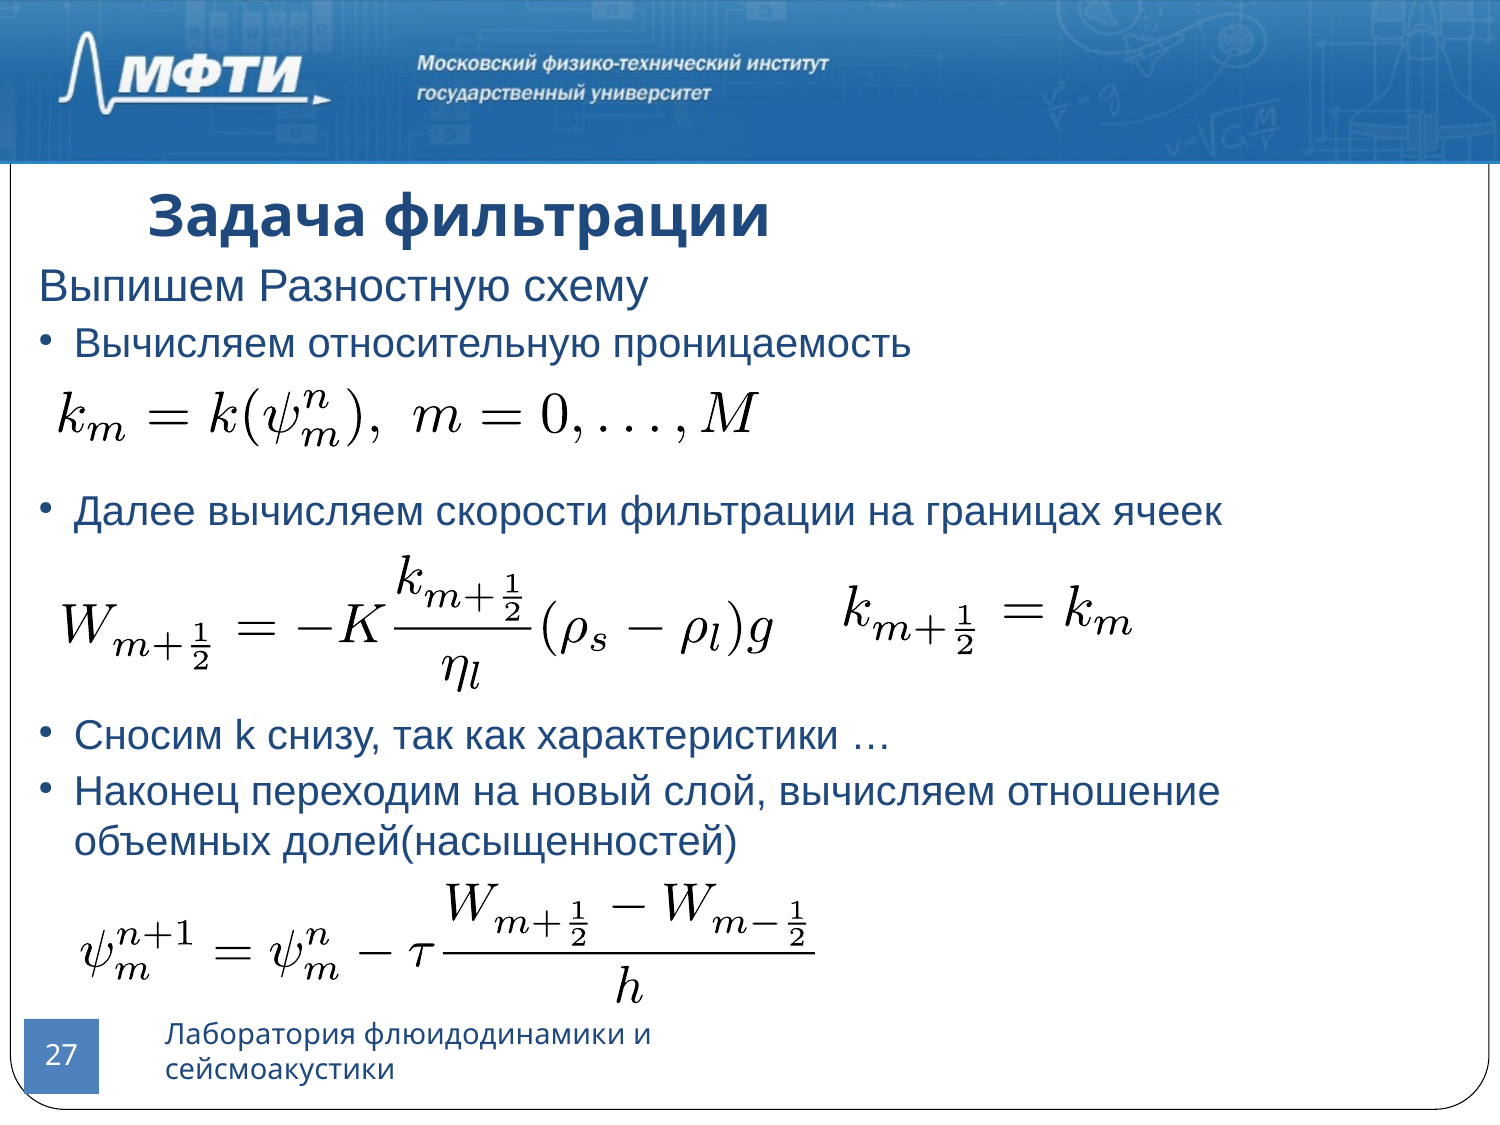

Задача фильтрации
Выпишем Разностную схему
Вычисляем относительную проницаемость
Далее вычисляем скорости фильтрации на границах ячеек
Сносим k снизу, так как характеристики …
Наконец переходим на новый слой, вычисляем отношение объемных долей(насыщенностей)
Лаборатория флюидодинамики и сейсмоакустики